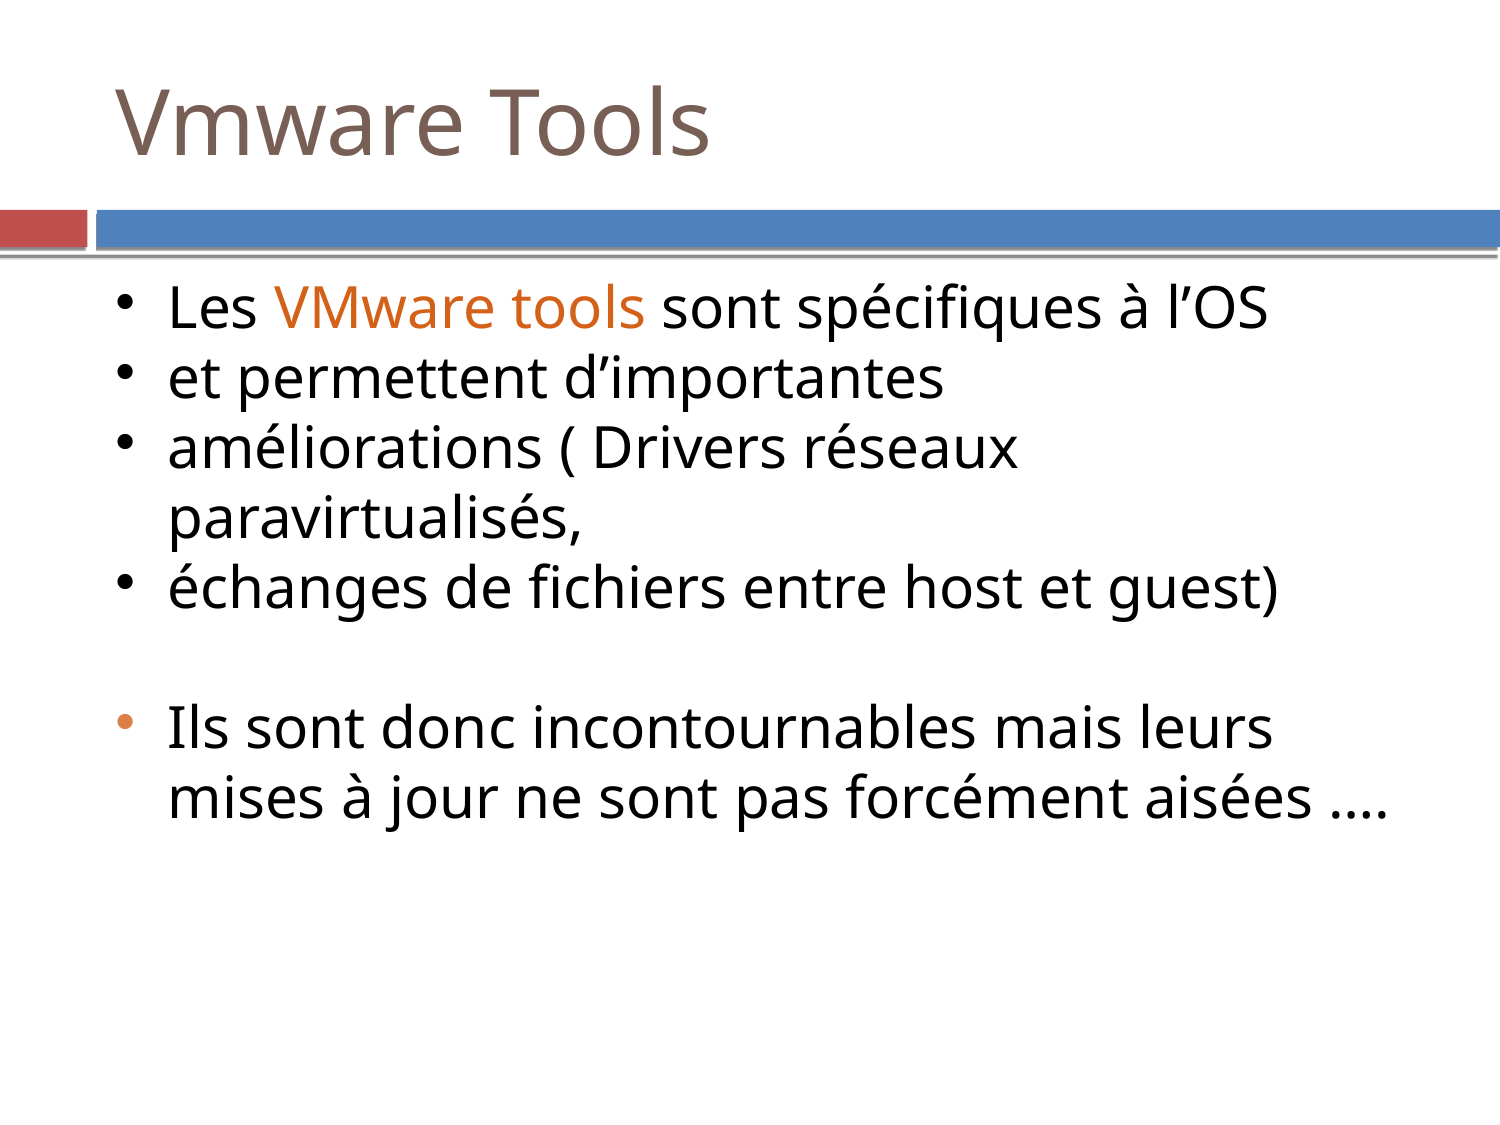

Vmware Tools
Les VMware tools sont spécifiques à l’OS
et permettent d’importantes
améliorations ( Drivers réseaux paravirtualisés,
échanges de fichiers entre host et guest)
Ils sont donc incontournables mais leurs mises à jour ne sont pas forcément aisées ….